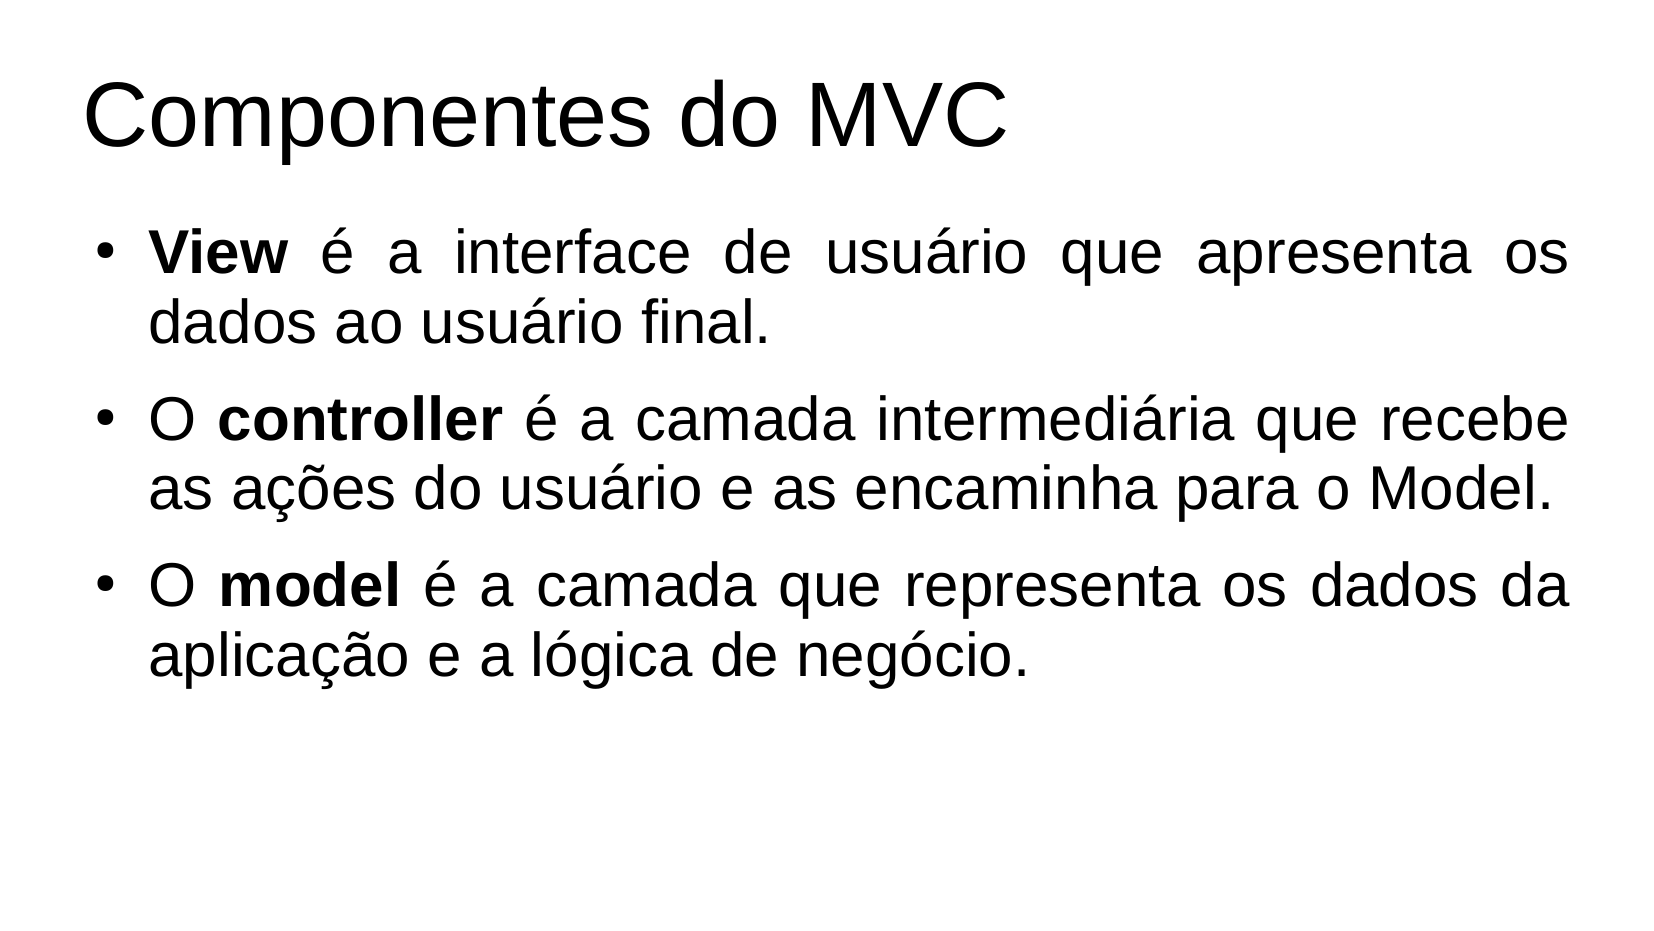

# Componentes do MVC
View é a interface de usuário que apresenta os dados ao usuário final.
O controller é a camada intermediária que recebe as ações do usuário e as encaminha para o Model.
O model é a camada que representa os dados da aplicação e a lógica de negócio.